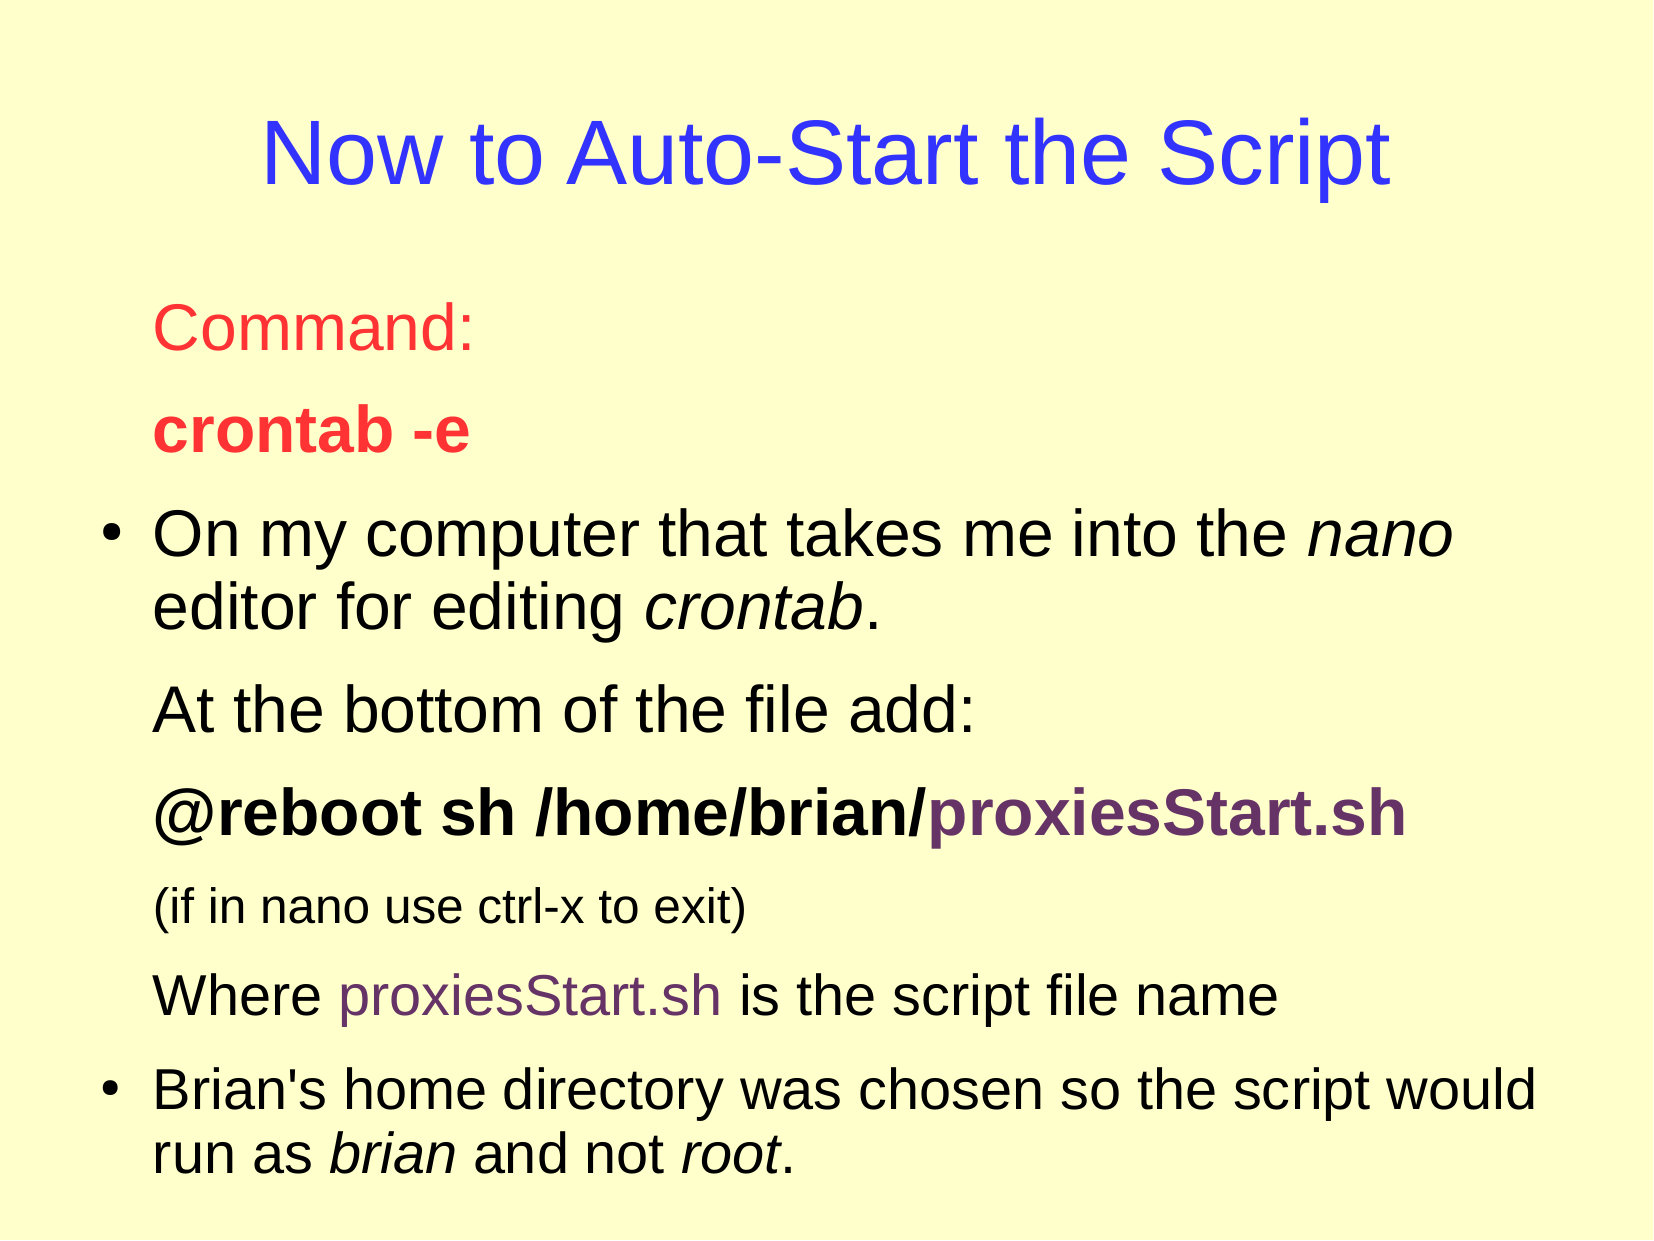

# Now to Auto-Start the Script
Command:
crontab -e
On my computer that takes me into the nano editor for editing crontab.
At the bottom of the file add:
@reboot sh /home/brian/proxiesStart.sh
(if in nano use ctrl-x to exit)
Where proxiesStart.sh is the script file name
Brian's home directory was chosen so the script would run as brian and not root.